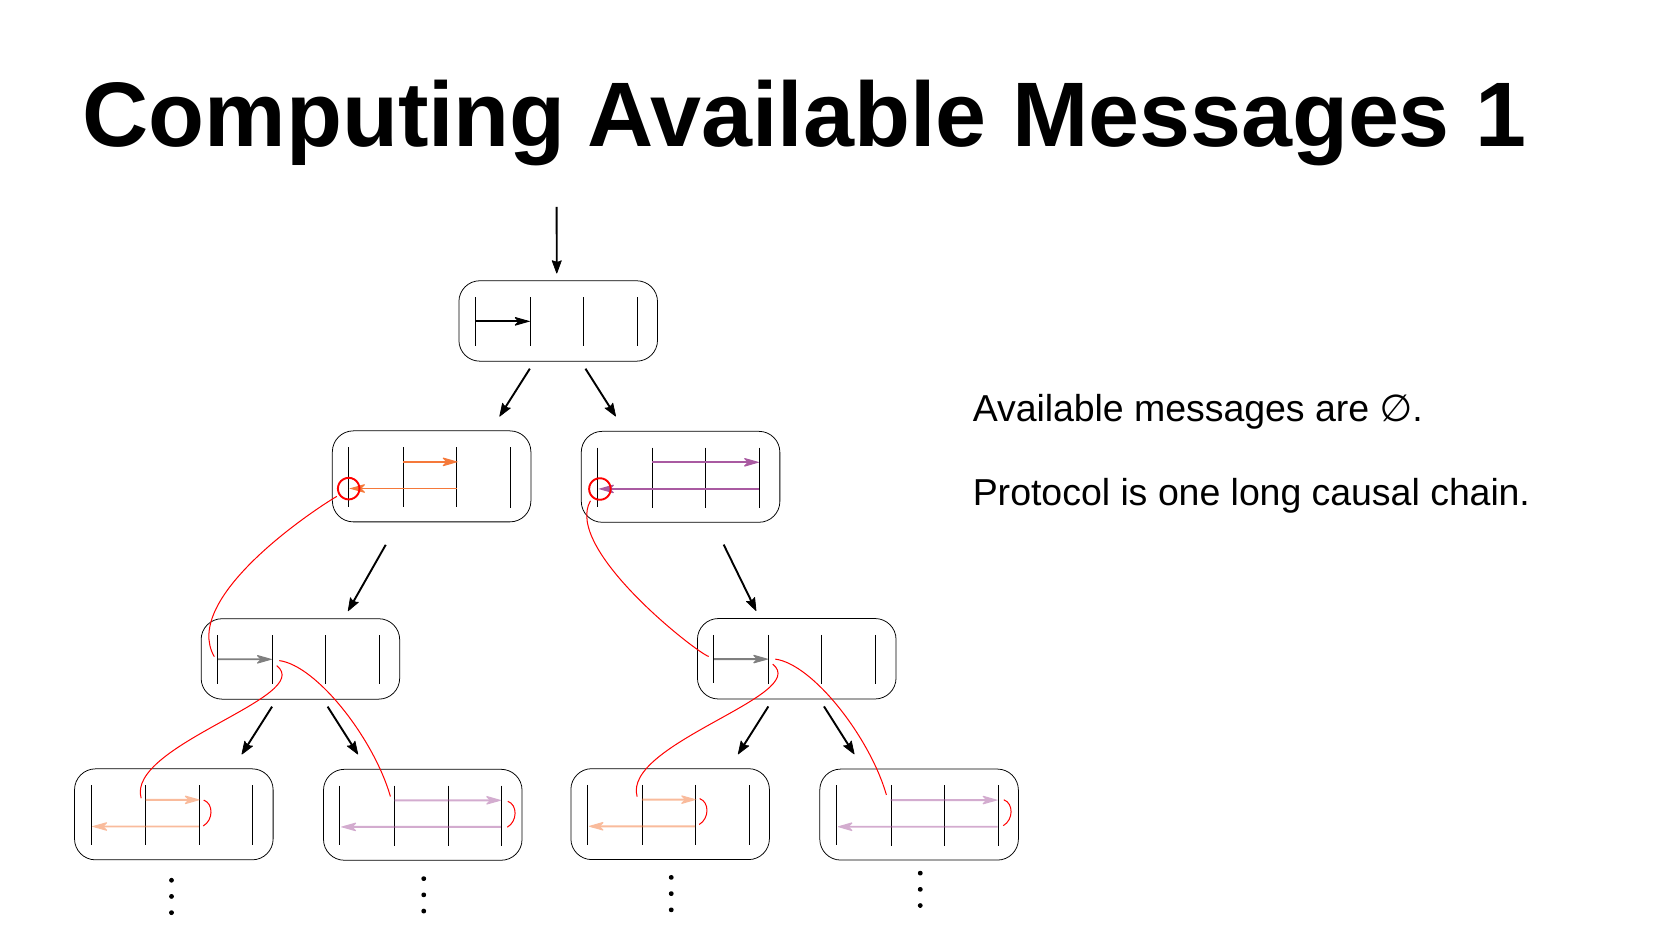

# Computing Available Messages 1
Available messages are ∅.
Protocol is one long causal chain.